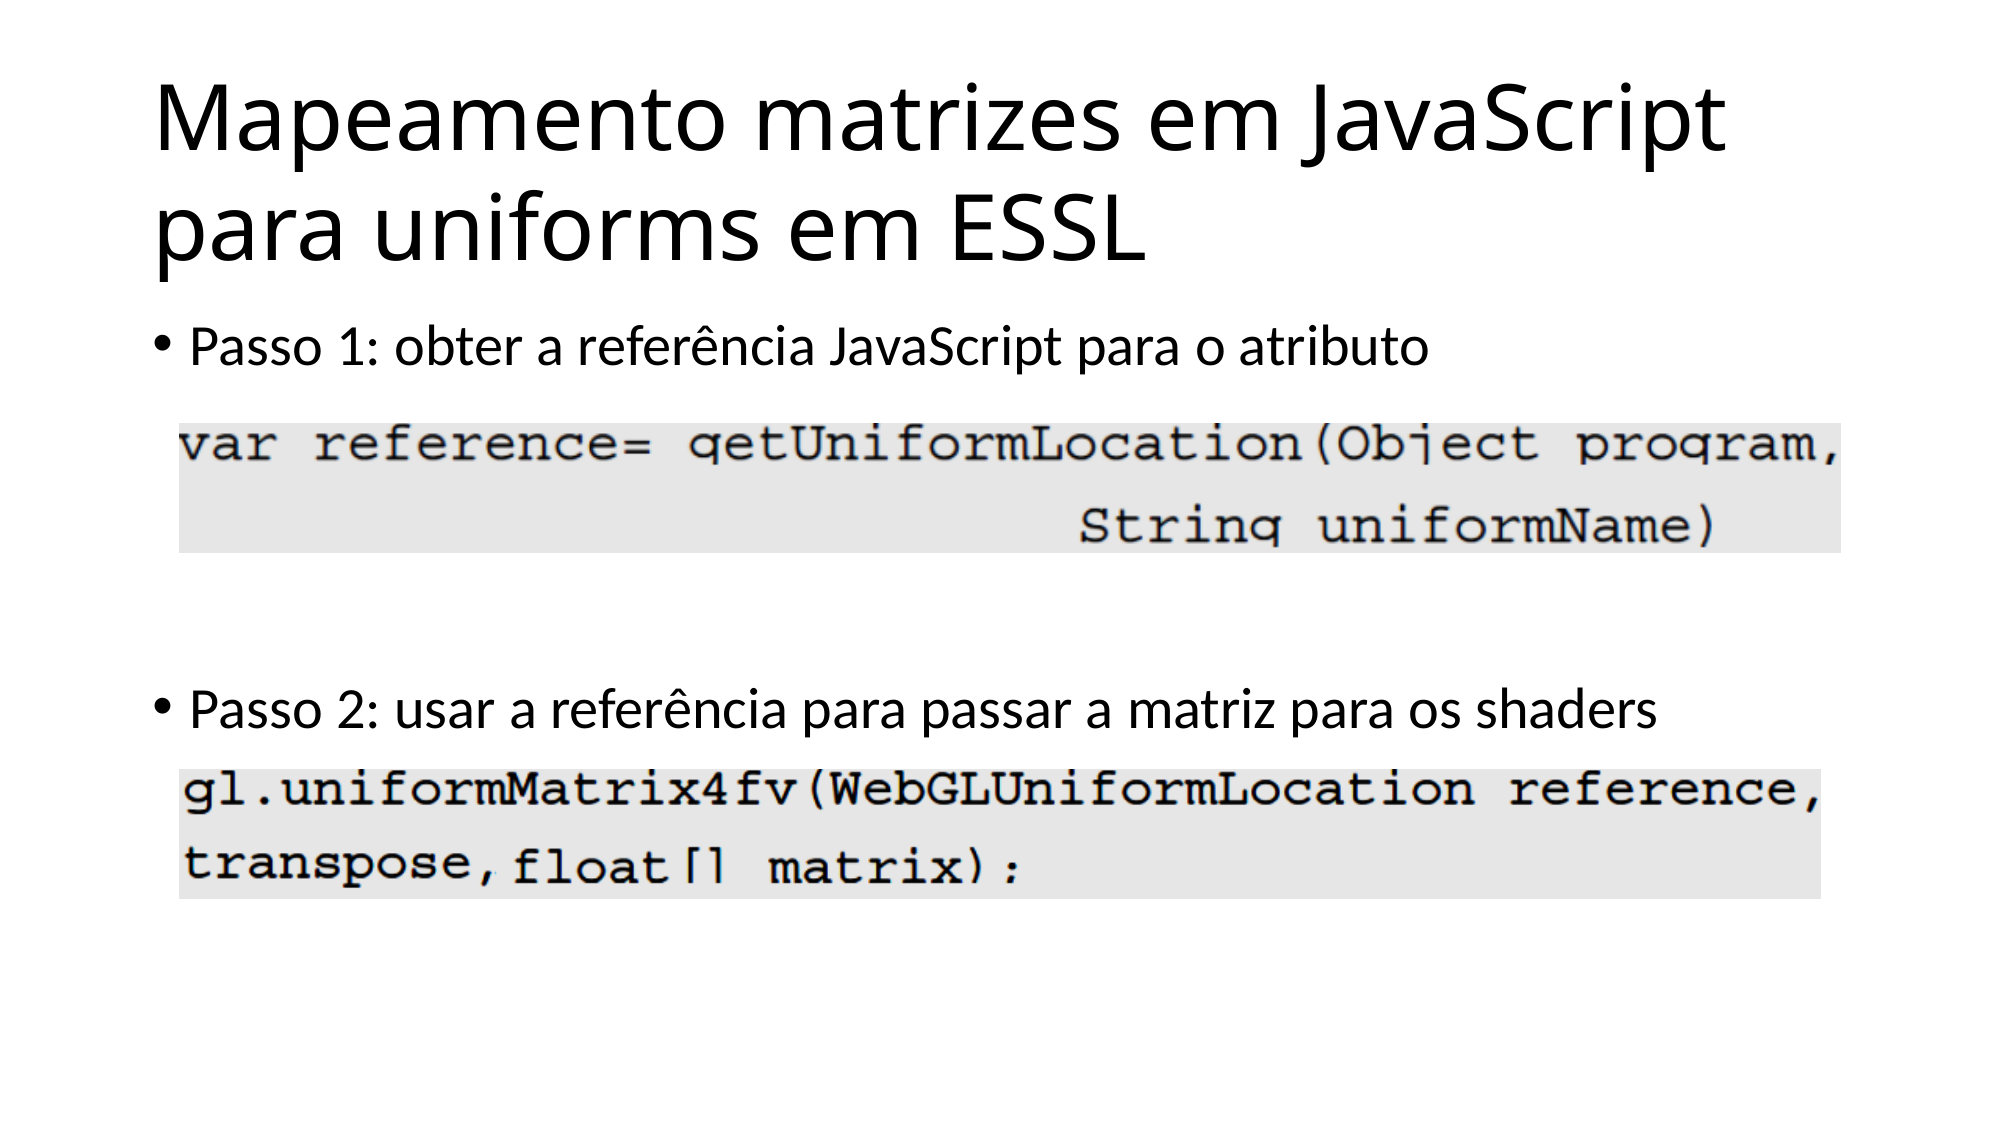

# Mapeamento matrizes em JavaScript para uniforms em ESSL
Passo 1: obter a referência JavaScript para o atributo
Passo 2: usar a referência para passar a matriz para os shaders